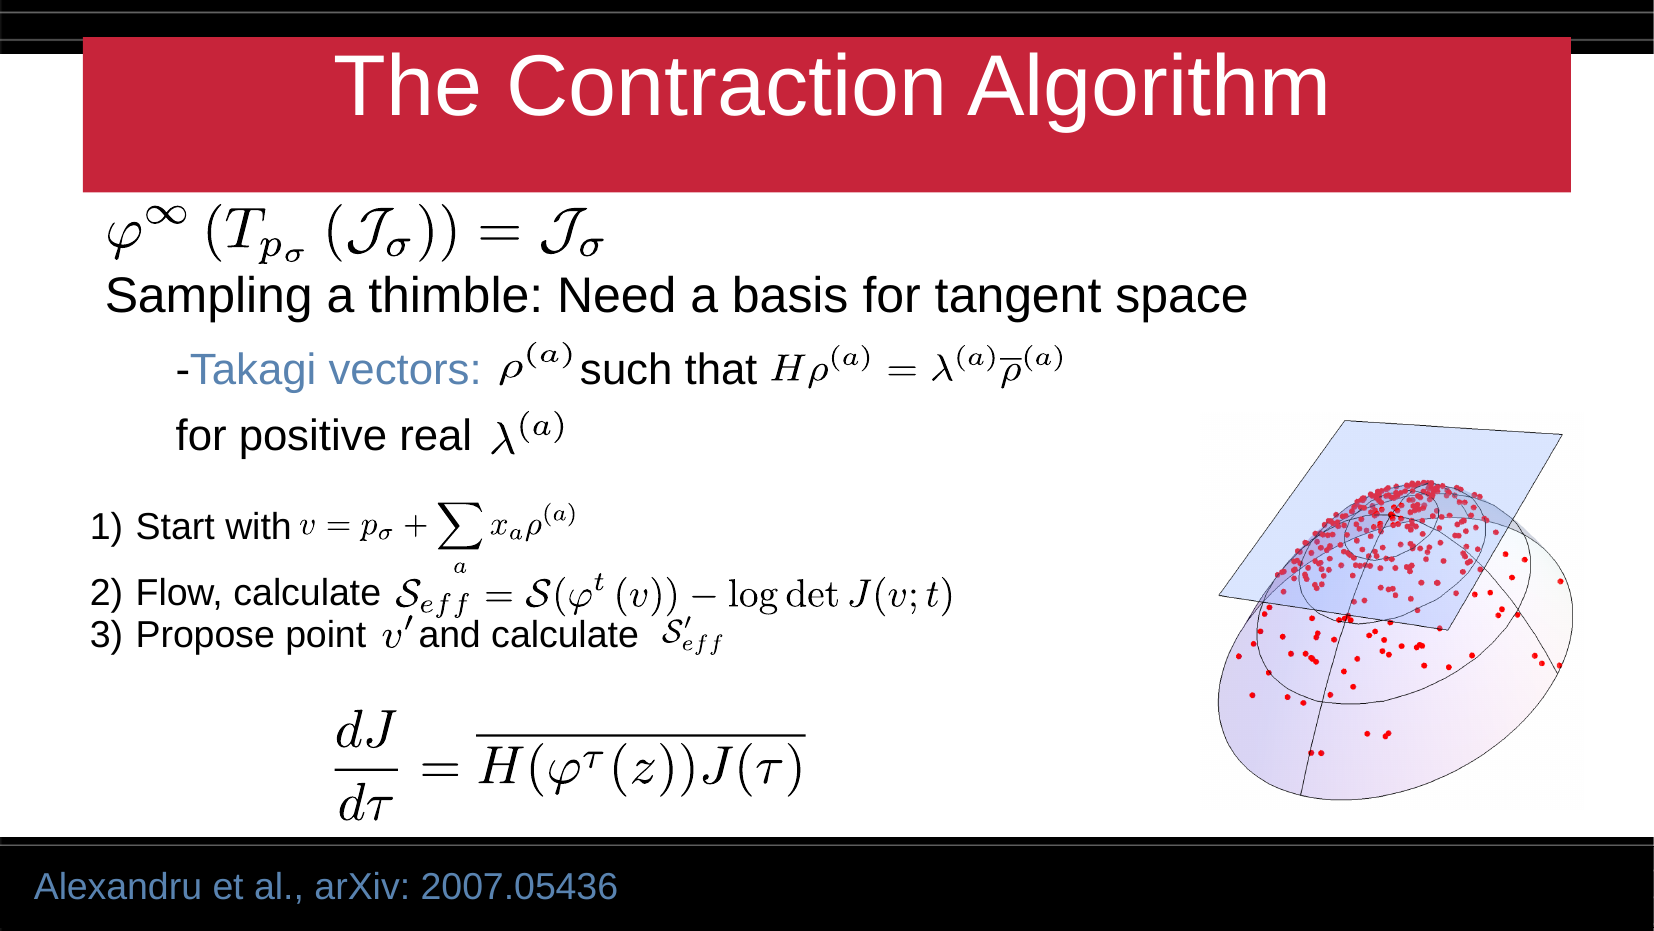

The Contraction Algorithm
# Sampling a thimble: Need a basis for tangent space
-Takagi vectors: such that
for positive real
 Start with
 Flow, calculate
 Propose point and calculate
Alexandru et al., arXiv: 2007.05436